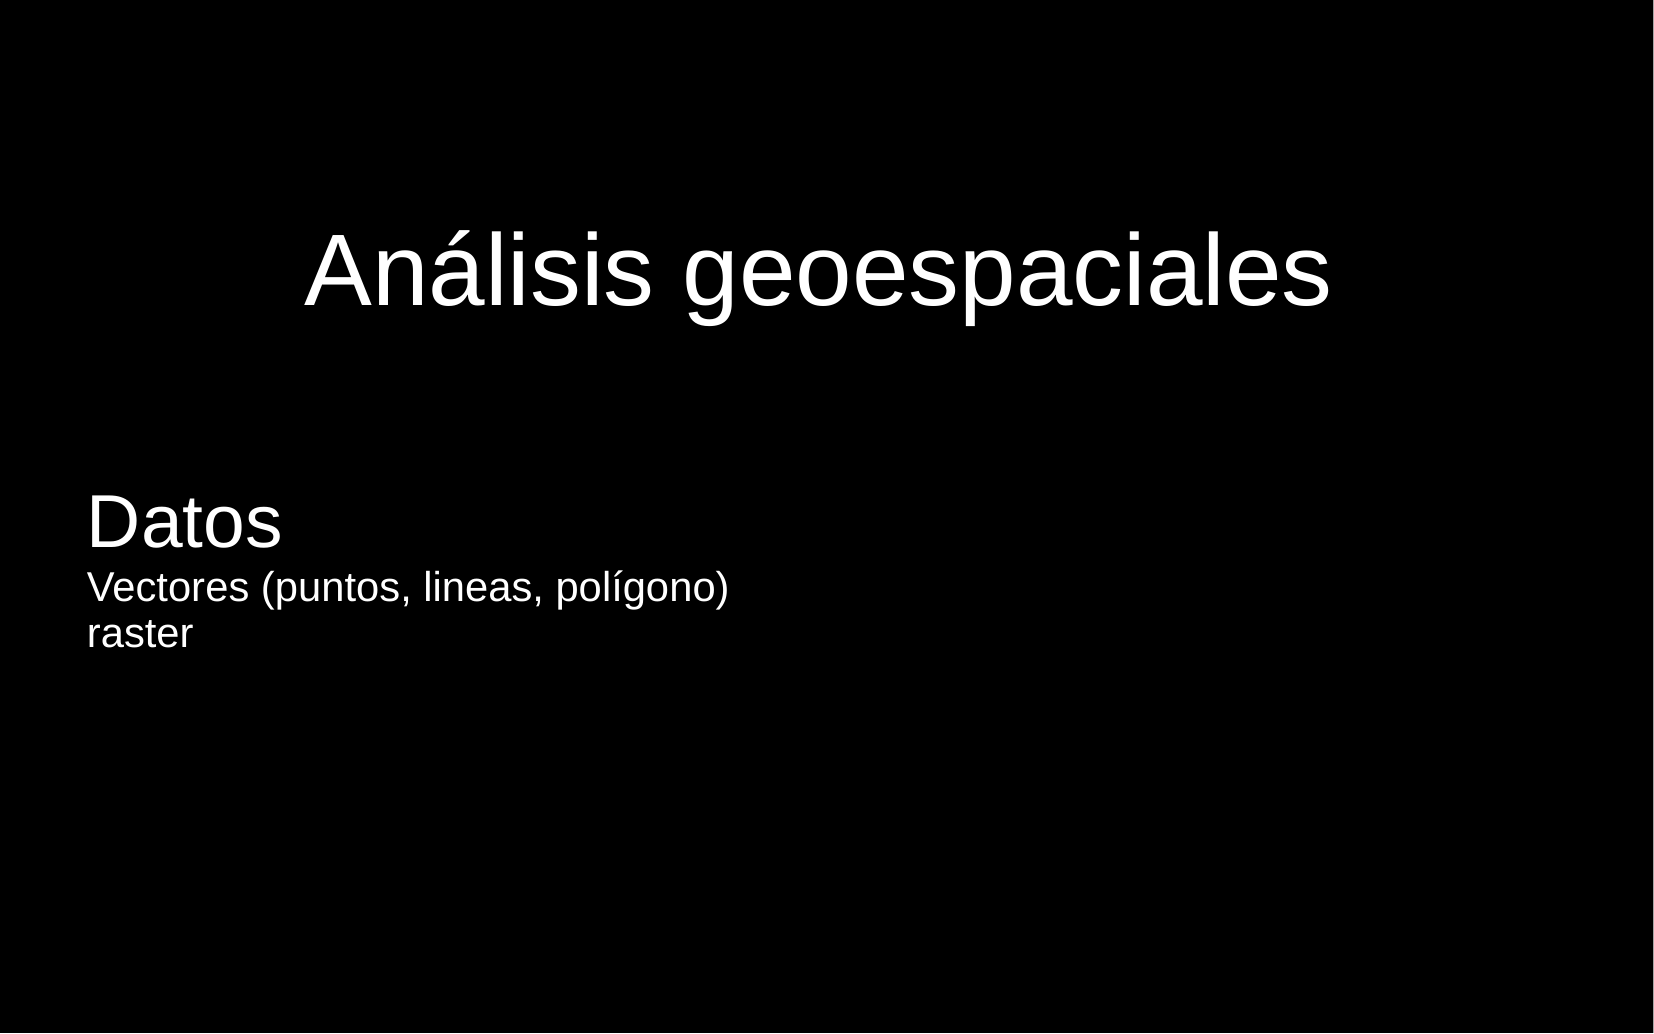

# Análisis geoespaciales
Datos
Vectores (puntos, lineas, polígono)
raster